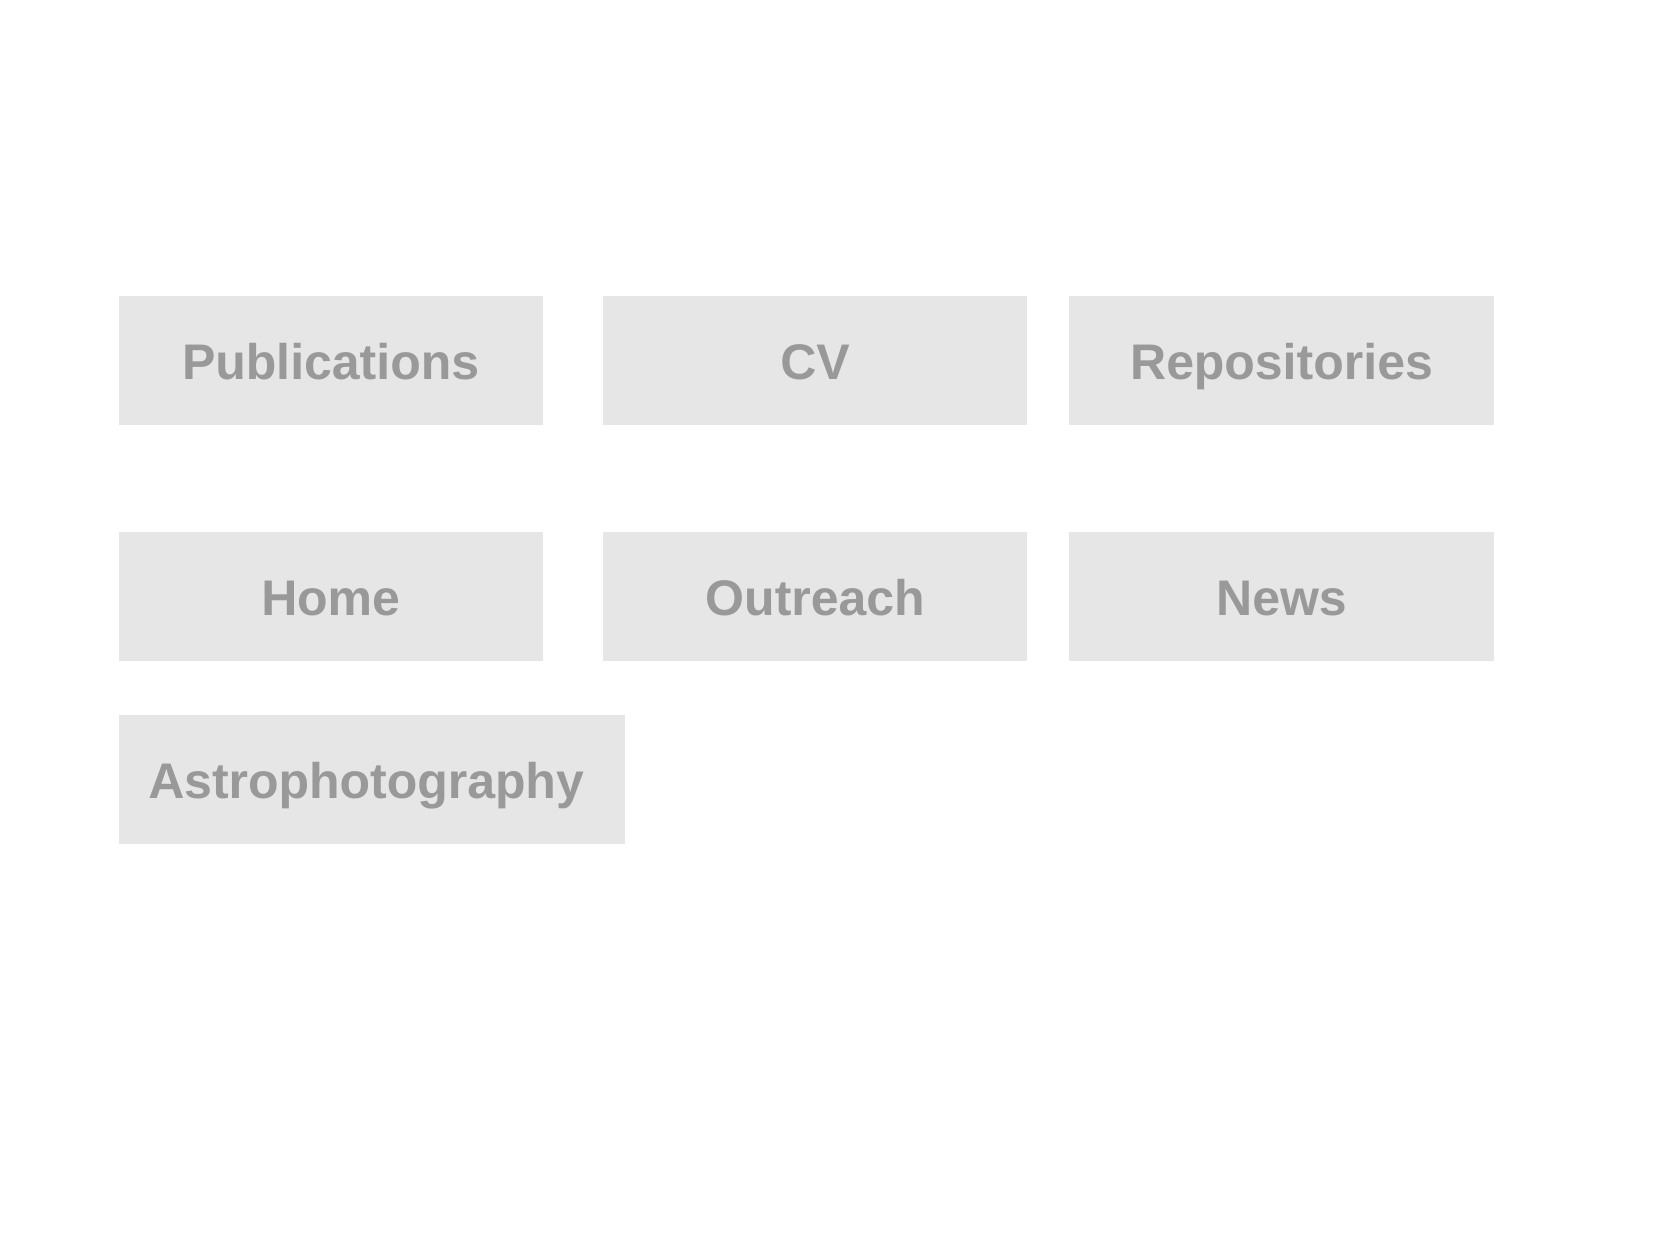

Publications
CV
Repositories
Home
Outreach
News
Astrophotography